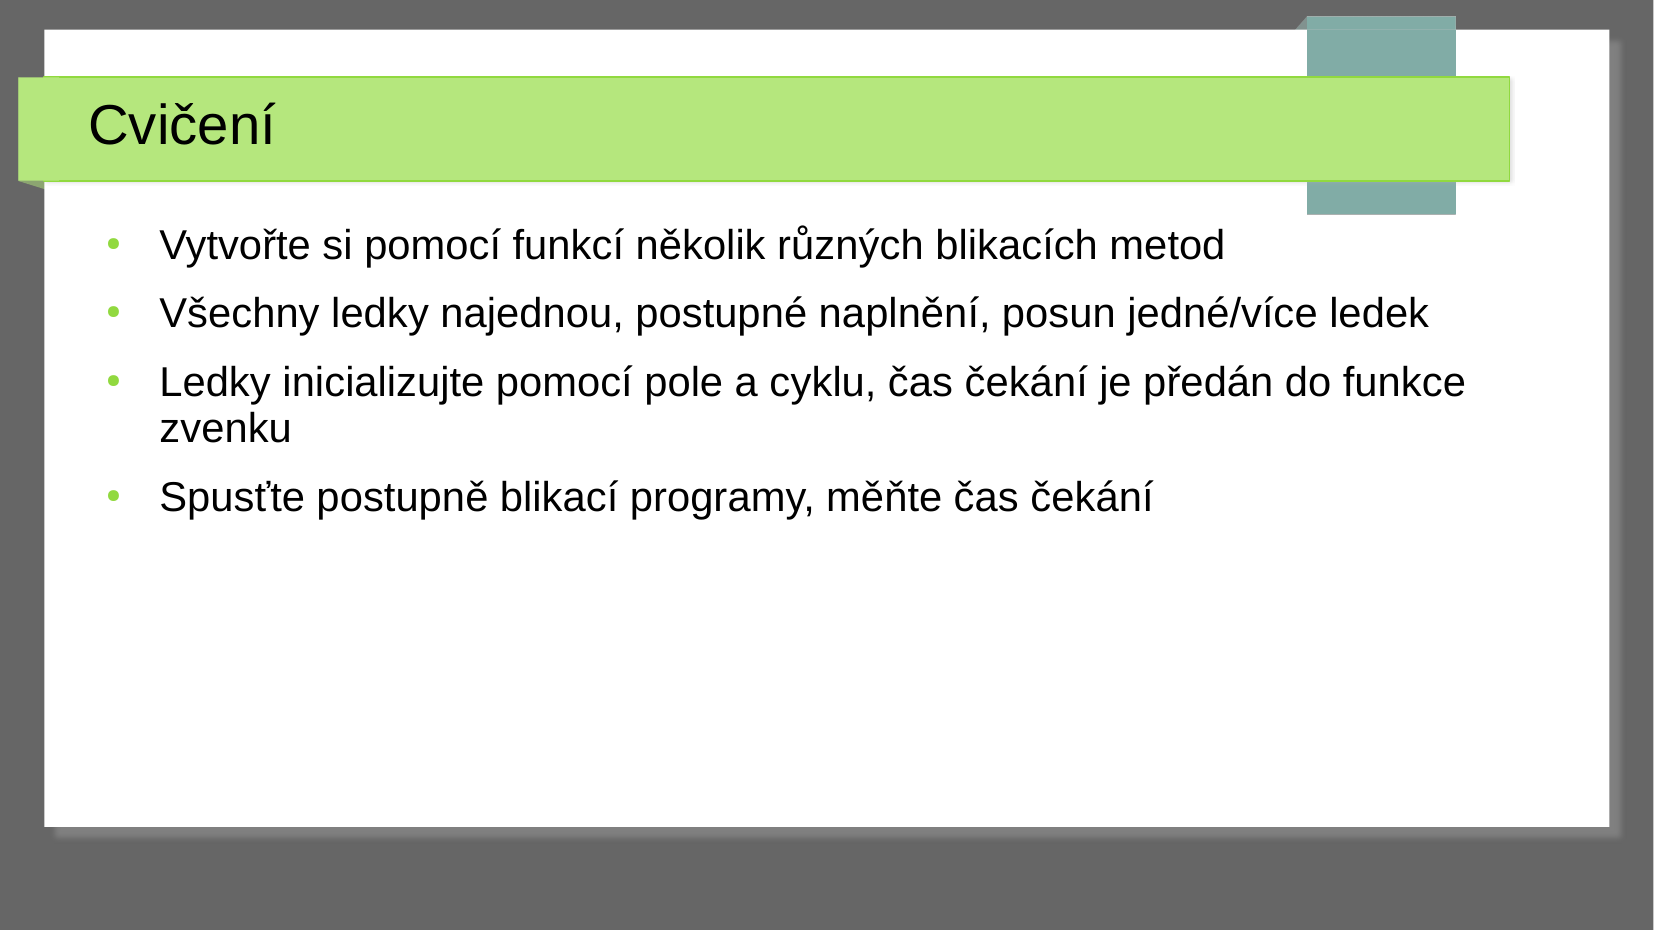

# Cvičení
Vytvořte si pomocí funkcí několik různých blikacích metod
Všechny ledky najednou, postupné naplnění, posun jedné/více ledek
Ledky inicializujte pomocí pole a cyklu, čas čekání je předán do funkce zvenku
Spusťte postupně blikací programy, měňte čas čekání